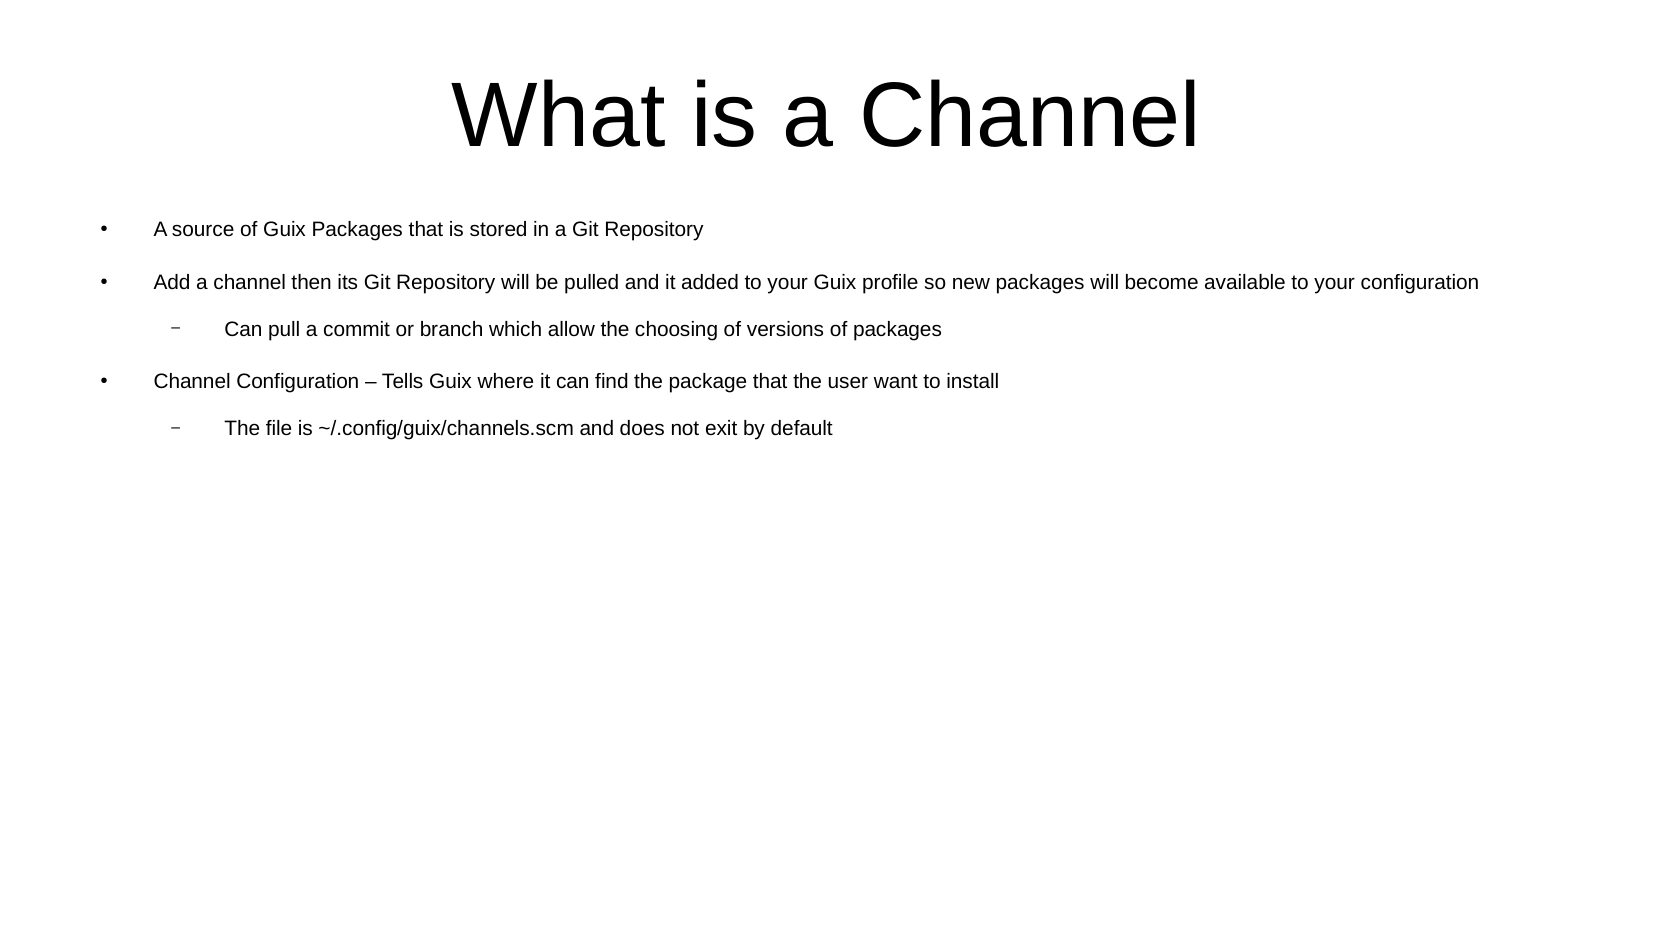

# What is a Channel
A source of Guix Packages that is stored in a Git Repository
Add a channel then its Git Repository will be pulled and it added to your Guix profile so new packages will become available to your configuration
Can pull a commit or branch which allow the choosing of versions of packages
Channel Configuration – Tells Guix where it can find the package that the user want to install
The file is ~/.config/guix/channels.scm and does not exit by default